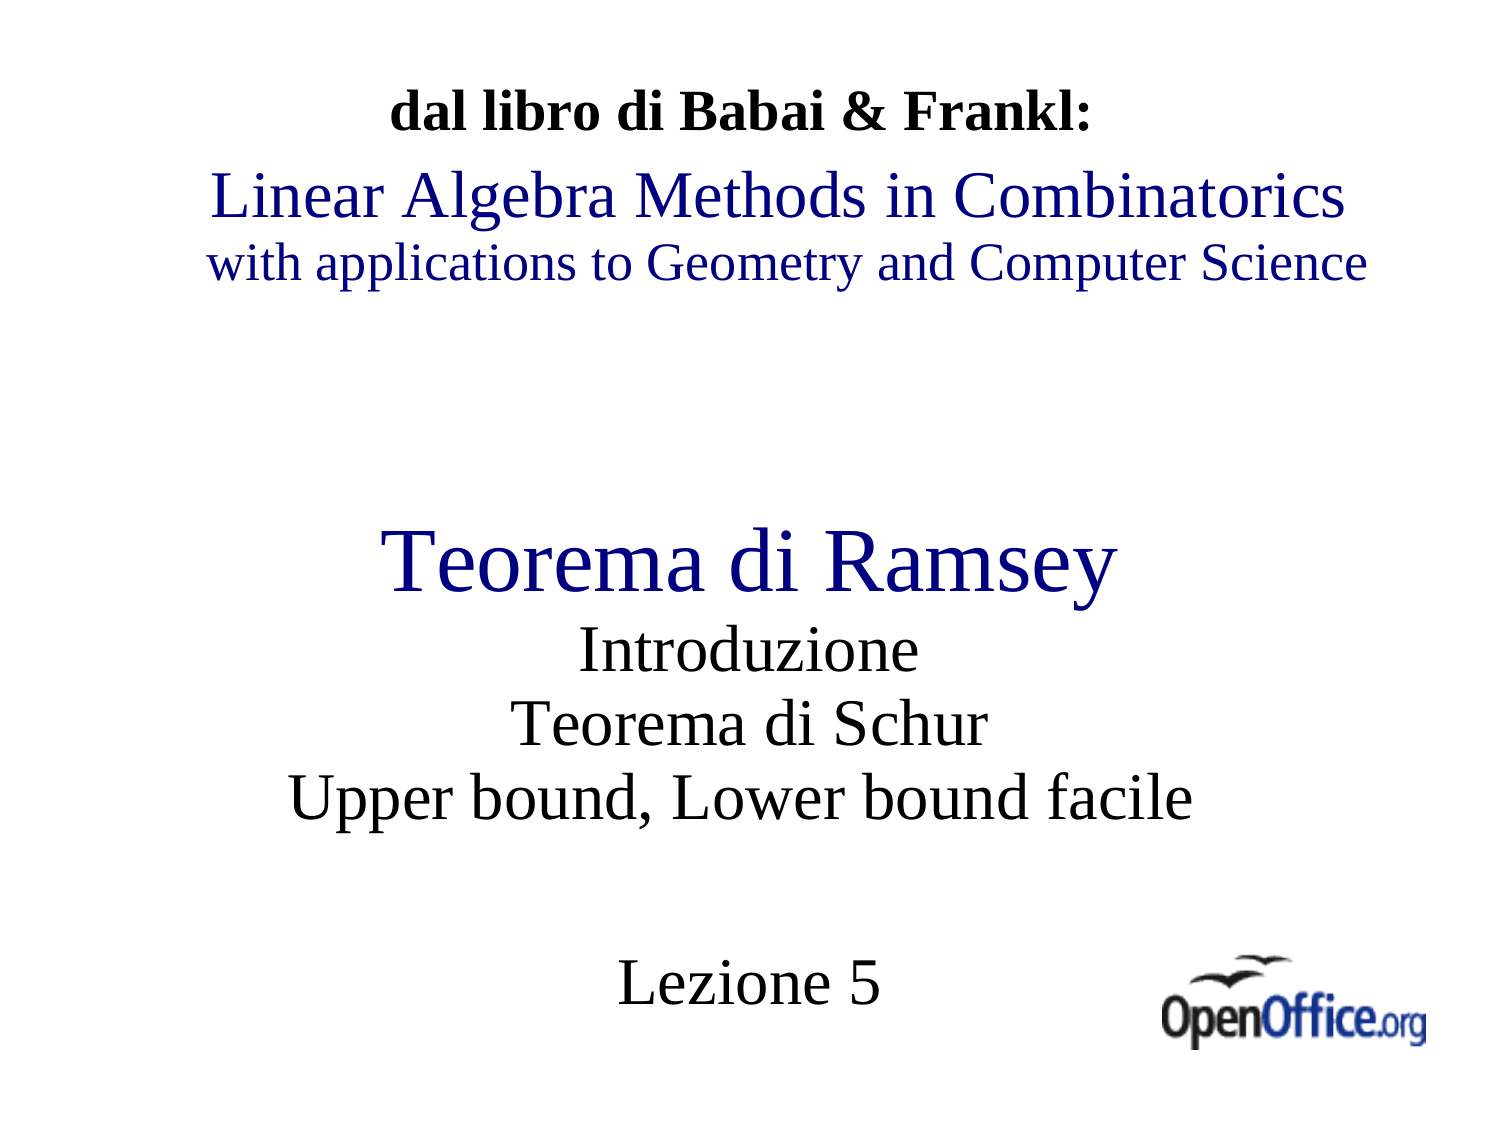

dal libro di Babai & Frankl:
Linear Algebra Methods in Combinatorics
with applications to Geometry and Computer Science
# Teorema di Ramsey Introduzione Teorema di Schur Upper bound, Lower bound facile
Lezione 5